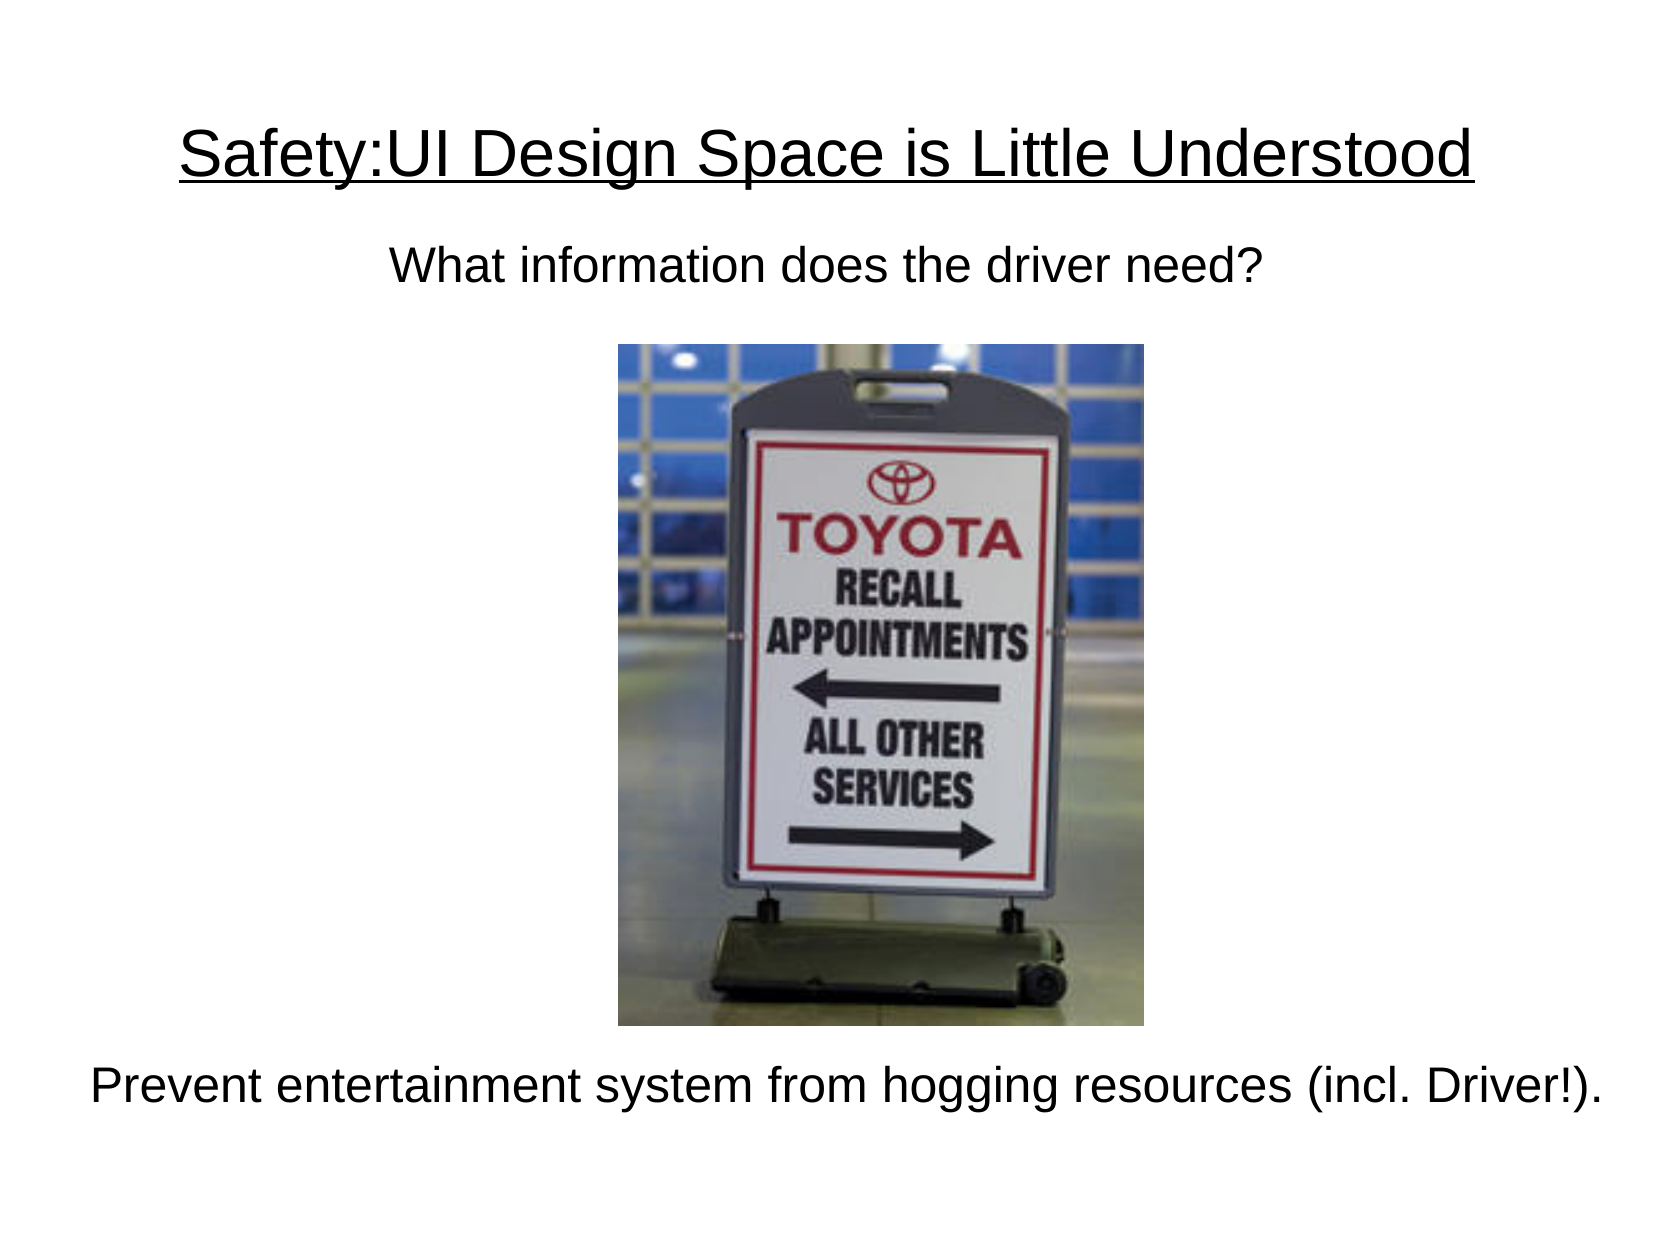

# Safety:UI Design Space is Little Understood
What information does the driver need?
Prevent entertainment system from hogging resources (incl. Driver!).